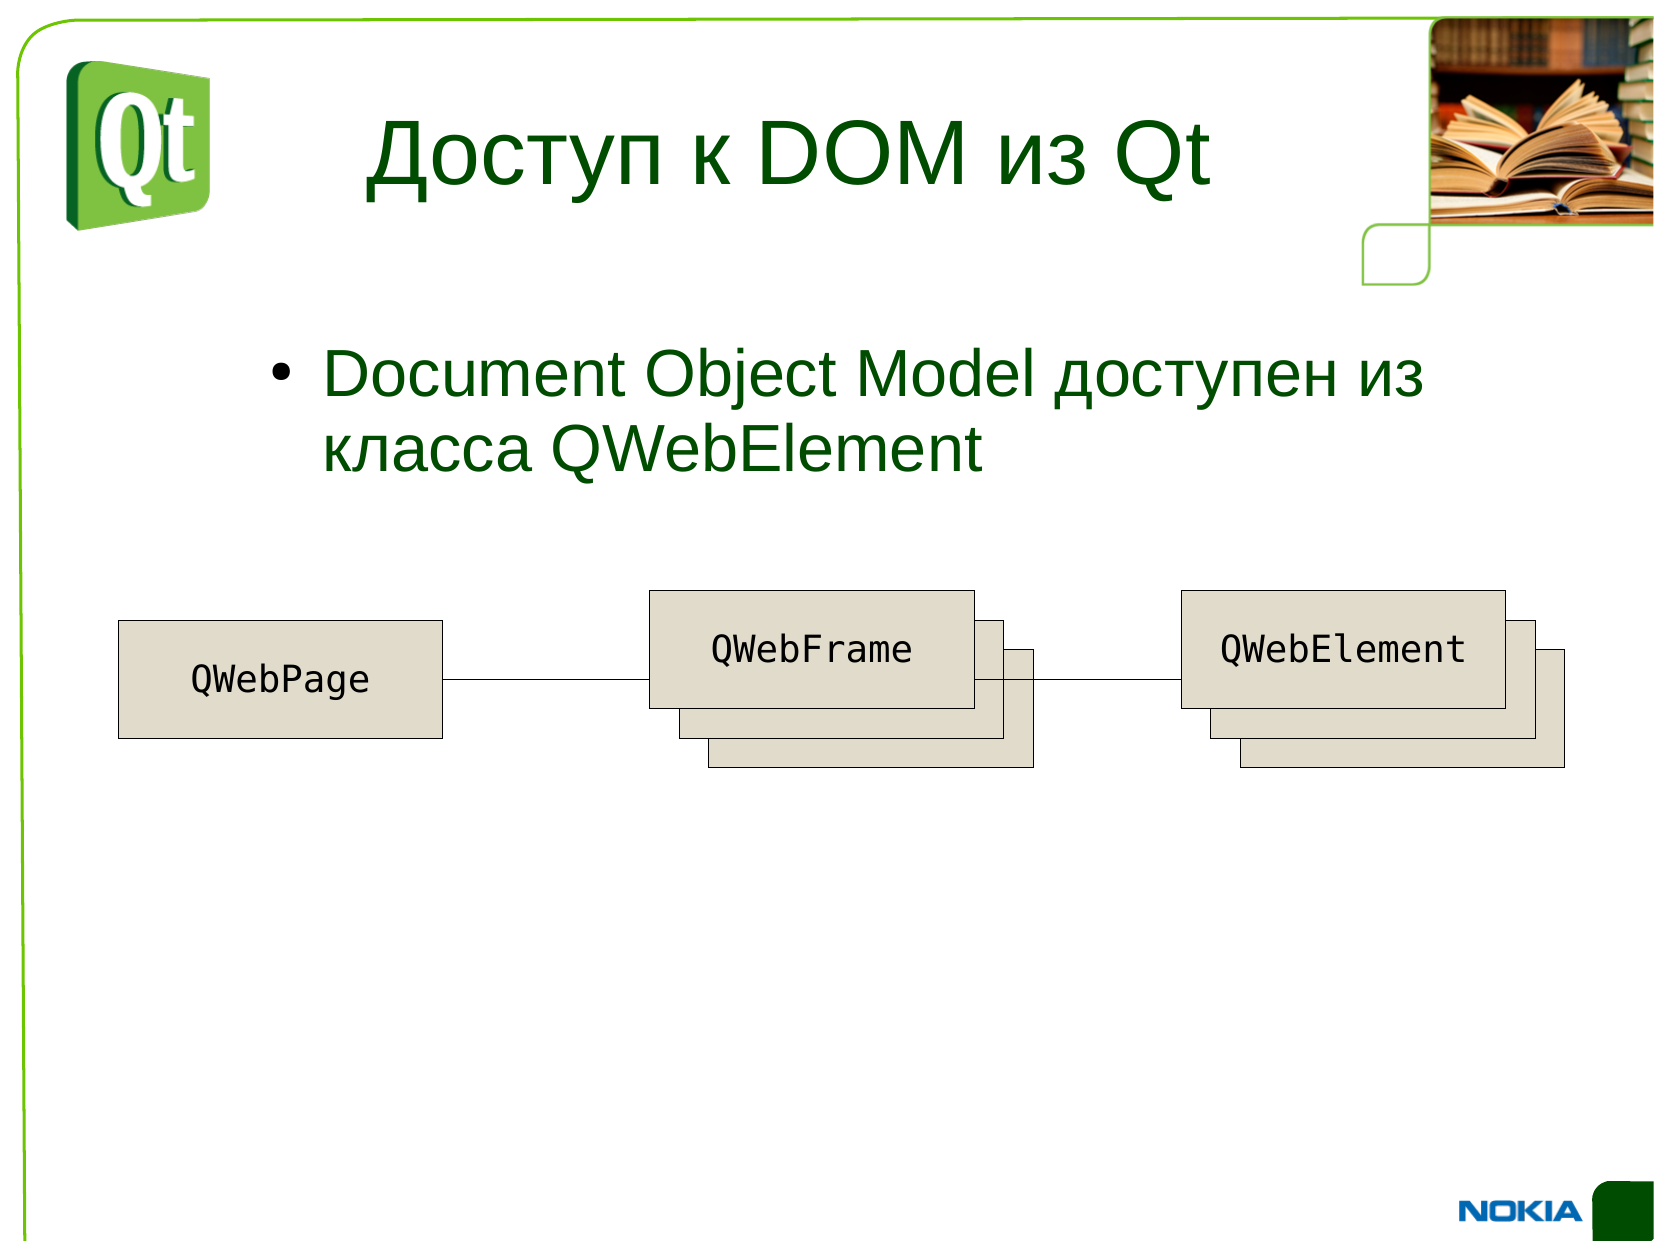

# Доступ к DOM из Qt
Document Object Model доступен из класса QWebElement
QWebFrame
QWebElement
QWebPage